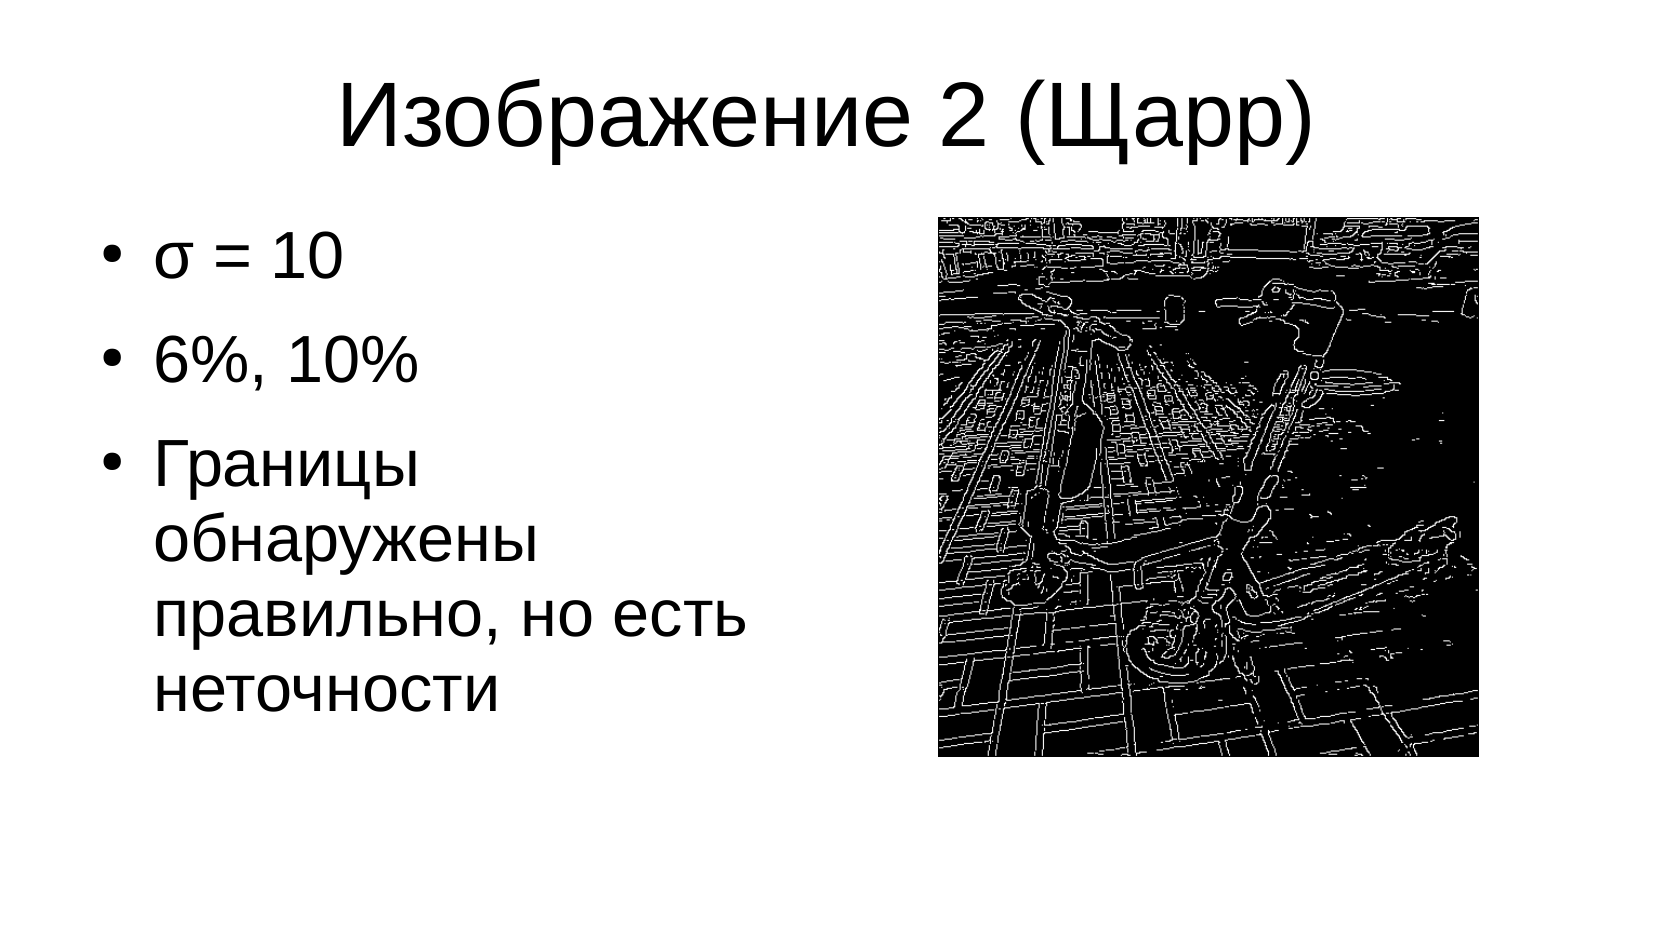

# Изображение 2 (Щарр)
σ = 10
6%, 10%
Границы обнаружены правильно, но есть неточности